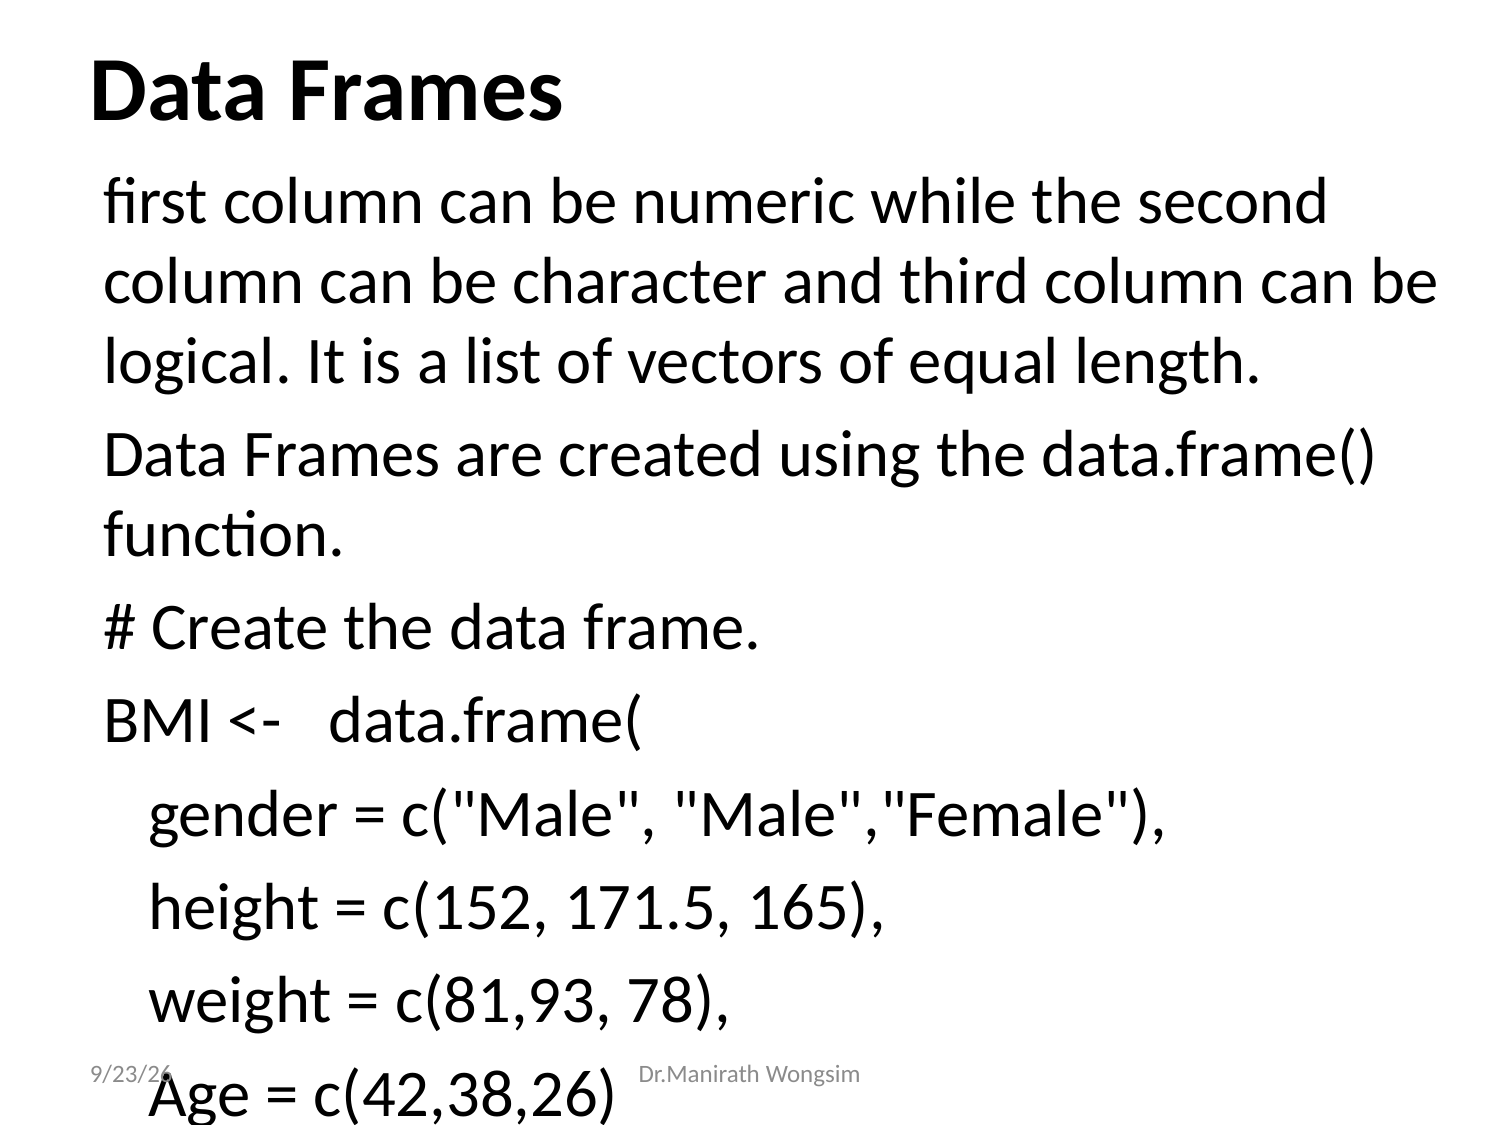

Data Frames
first column can be numeric while the second column can be character and third column can be logical. It is a list of vectors of equal length.
Data Frames are created using the data.frame() function.
# Create the data frame.
BMI <- 	data.frame(
 gender = c("Male", "Male","Female"),
 height = c(152, 171.5, 165),
 weight = c(81,93, 78),
 Age = c(42,38,26)
)
print(BMI)
When we execute the above code, it produces the following result −
 gender height weight Age
1 Male 152.0 81 42
2 Male 171.5 93 38
3 Female 165.0 78 26
Dr.Manirath Wongsim